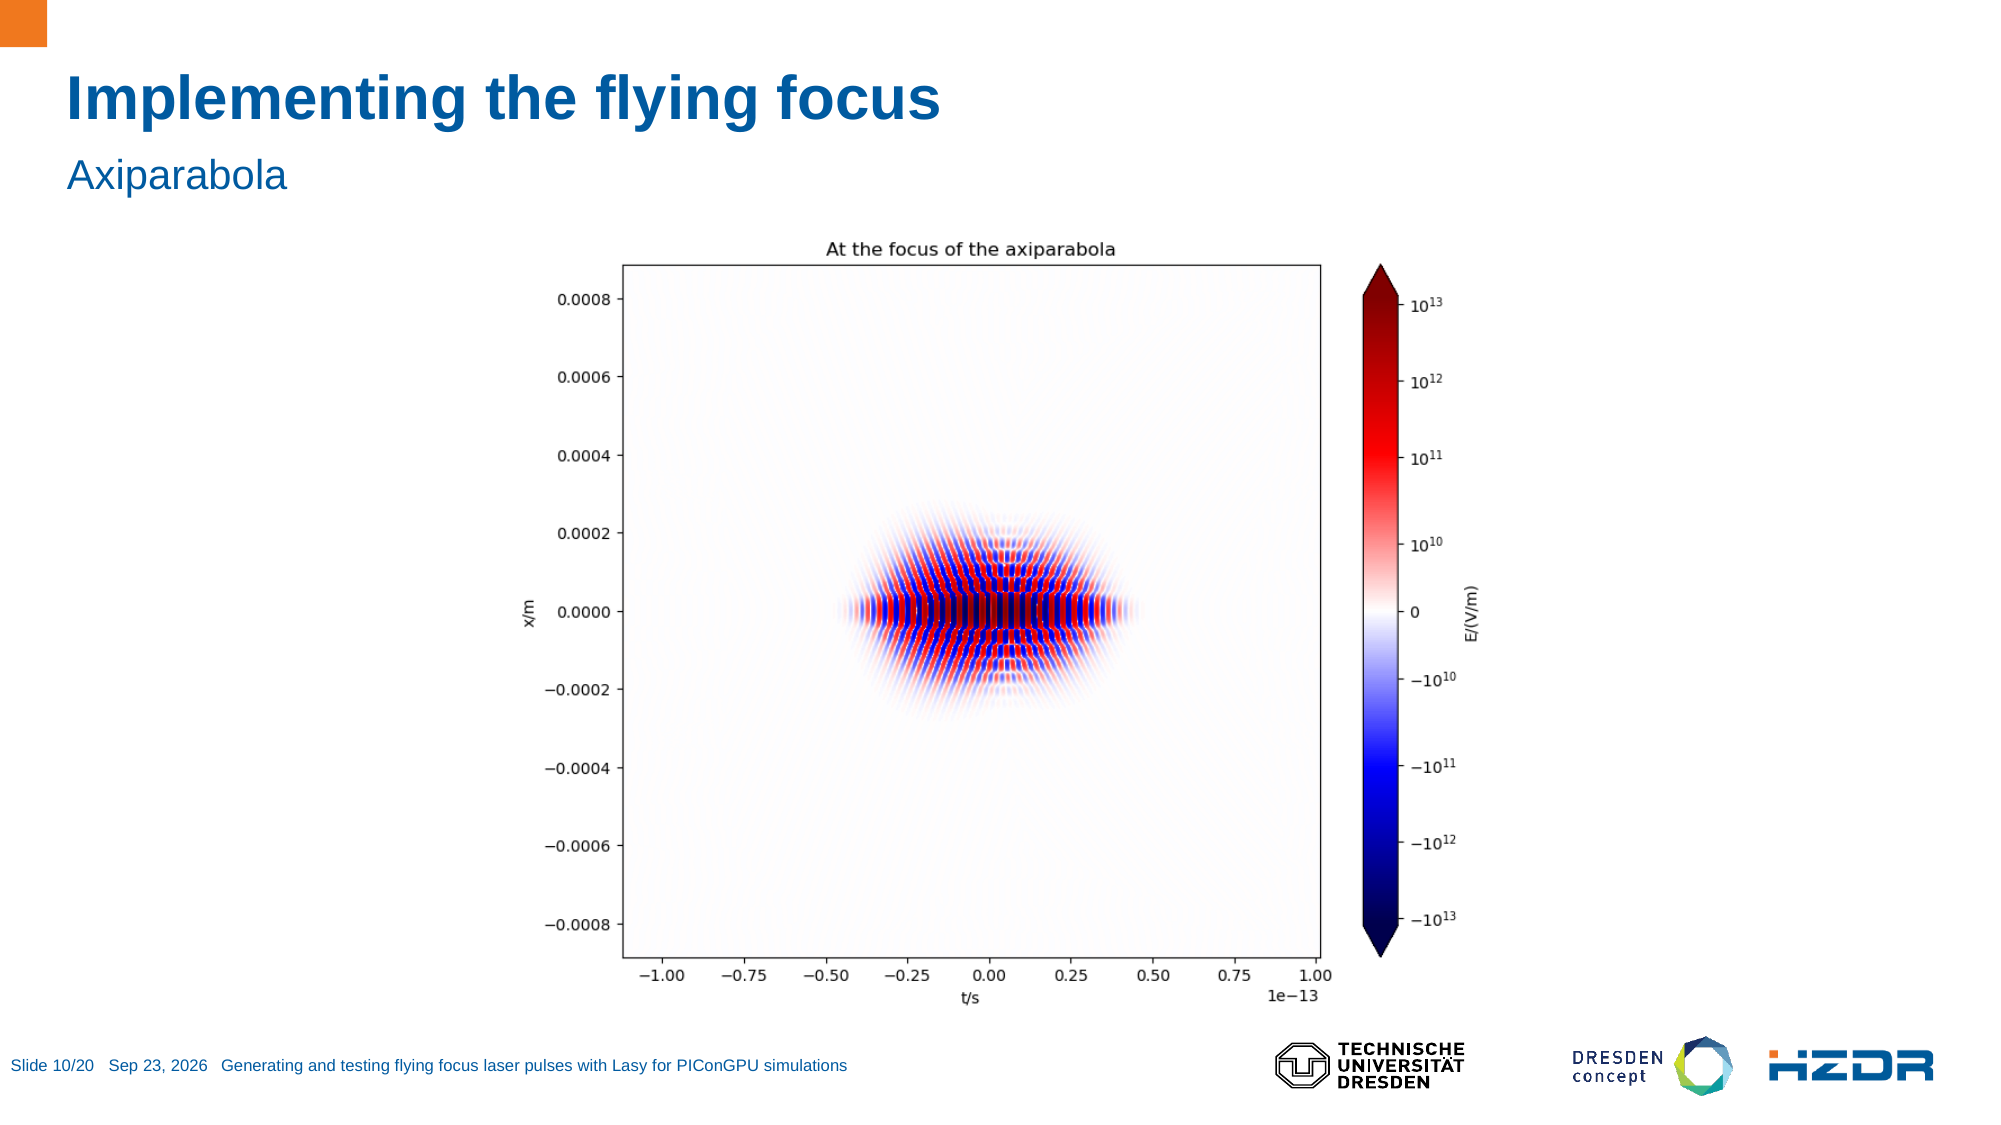

# Implementing the flying focus
Axiparabola
·
Slide /20
Generating and testing flying focus laser pulses with Lasy for PIConGPU simulations